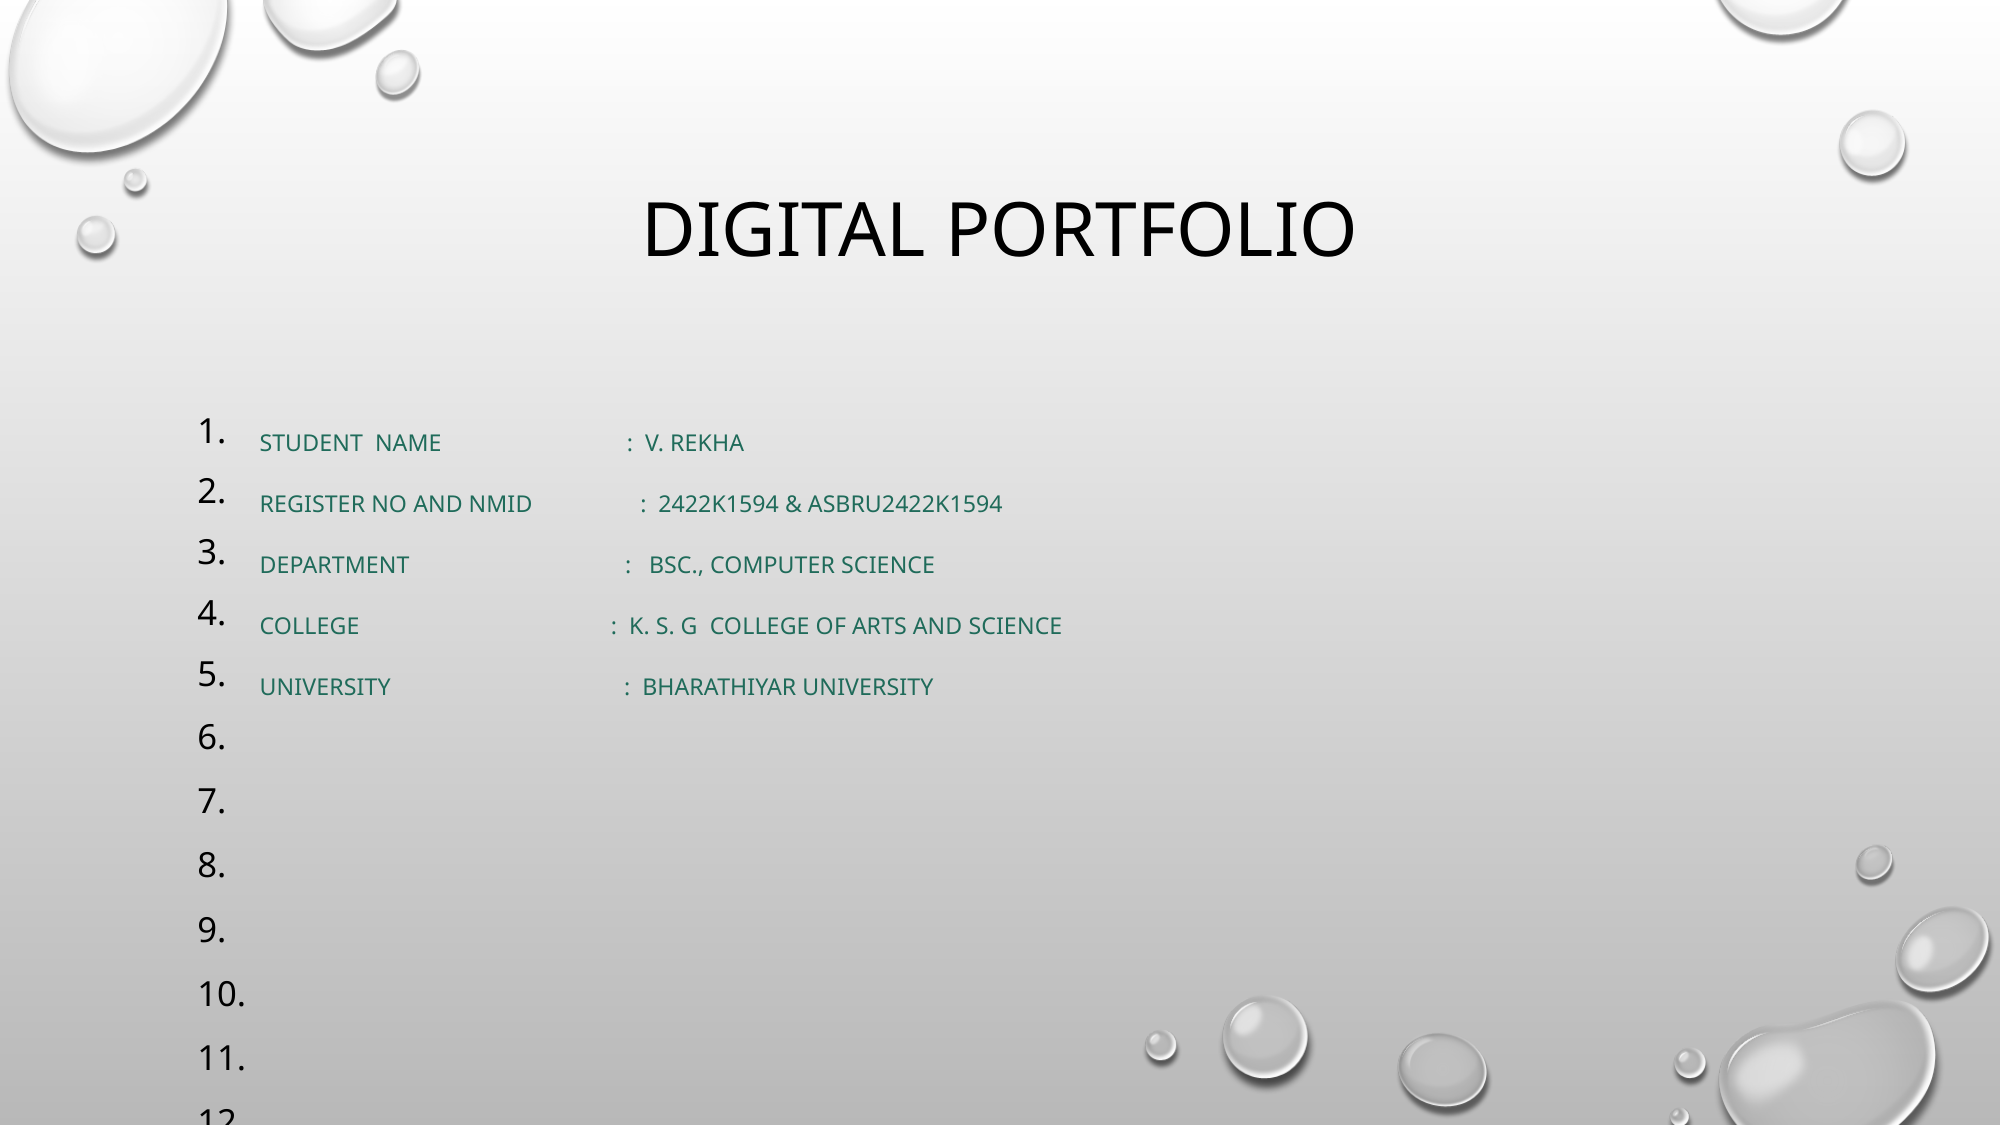

# Digital portfolio
Student name : v. Rekha
Register no and nmid : 2422k1594 & asbru2422k1594
Department : bsc., computer science
College : k. S. G college of arts and science
University : bharathiyar university